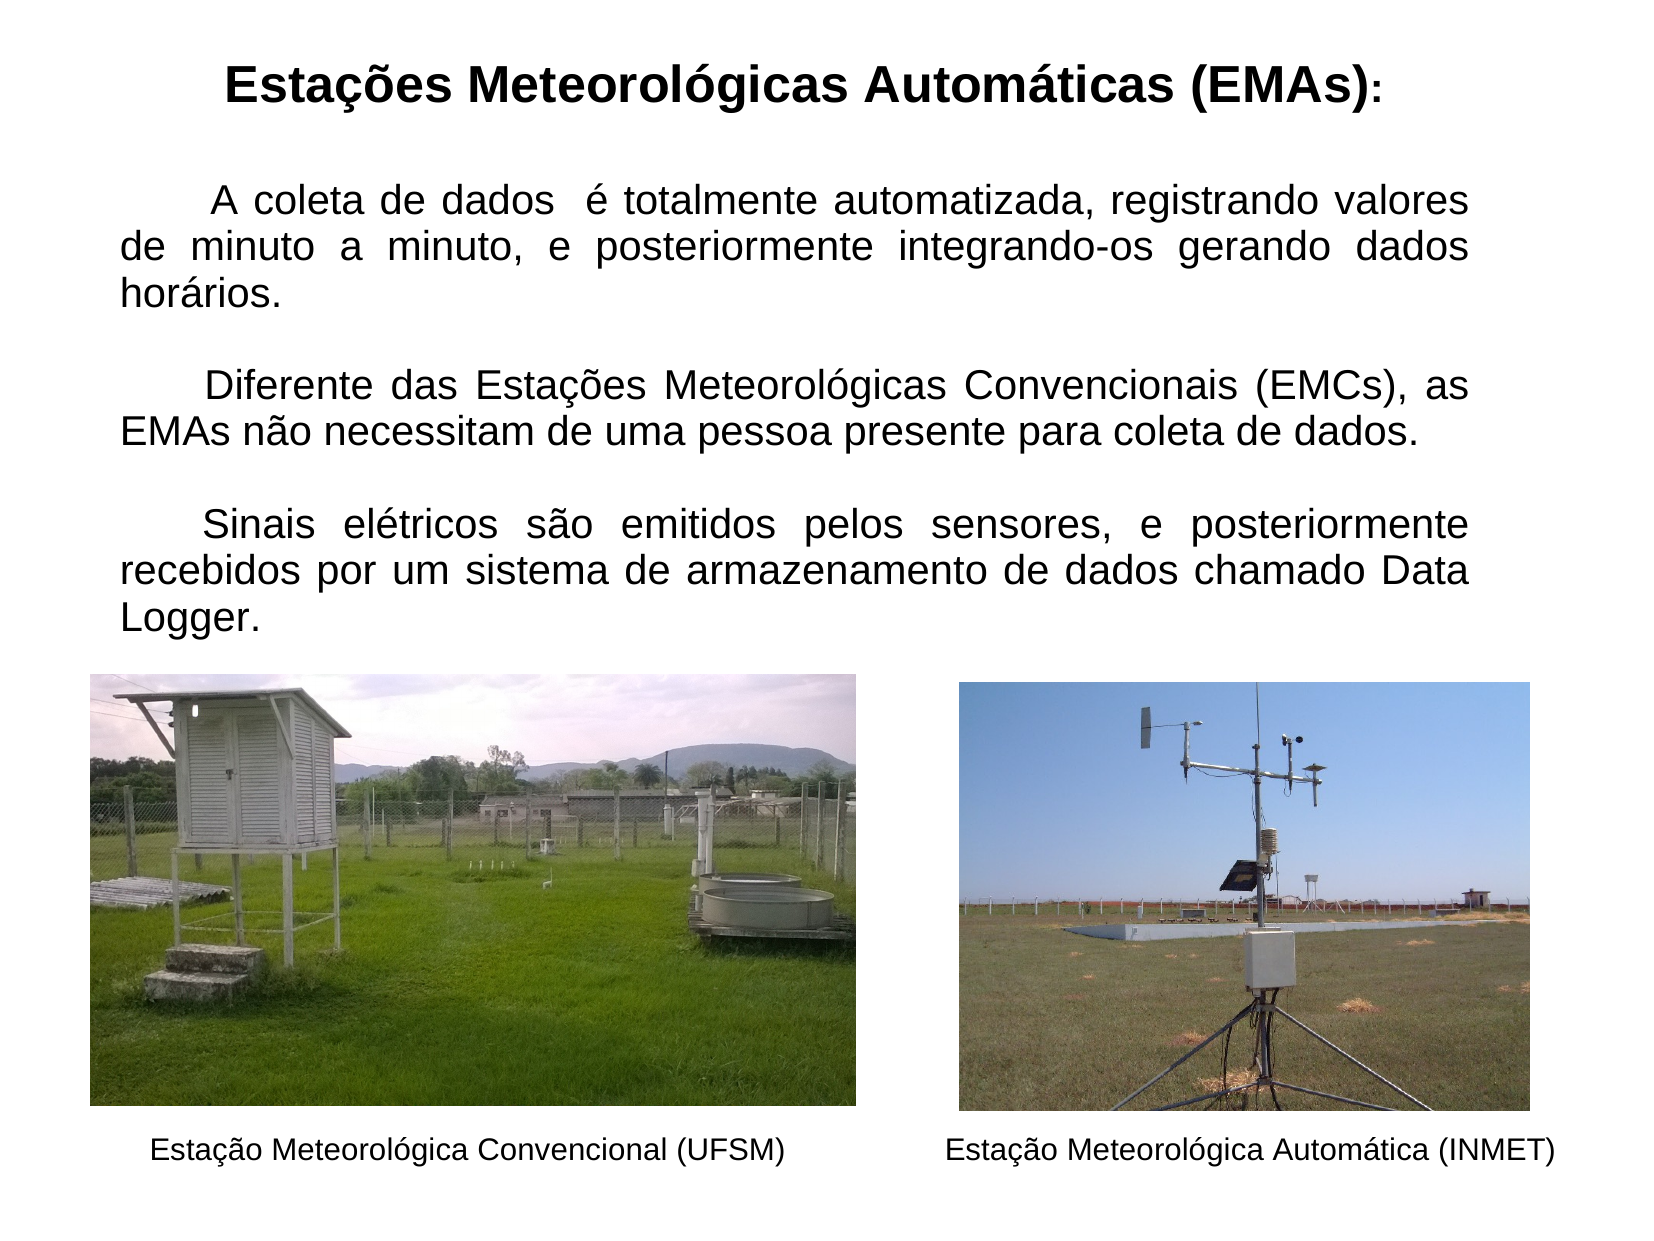

A coleta de dados é totalmente automatizada, registrando valores de minuto a minuto, e posteriormente integrando-os gerando dados horários.
 Diferente das Estações Meteorológicas Convencionais (EMCs), as EMAs não necessitam de uma pessoa presente para coleta de dados.
 Sinais elétricos são emitidos pelos sensores, e posteriormente recebidos por um sistema de armazenamento de dados chamado Data Logger.
	Estações Meteorológicas Automáticas (EMAs):
Estação Meteorológica Convencional (UFSM)
Estação Meteorológica Automática (INMET)